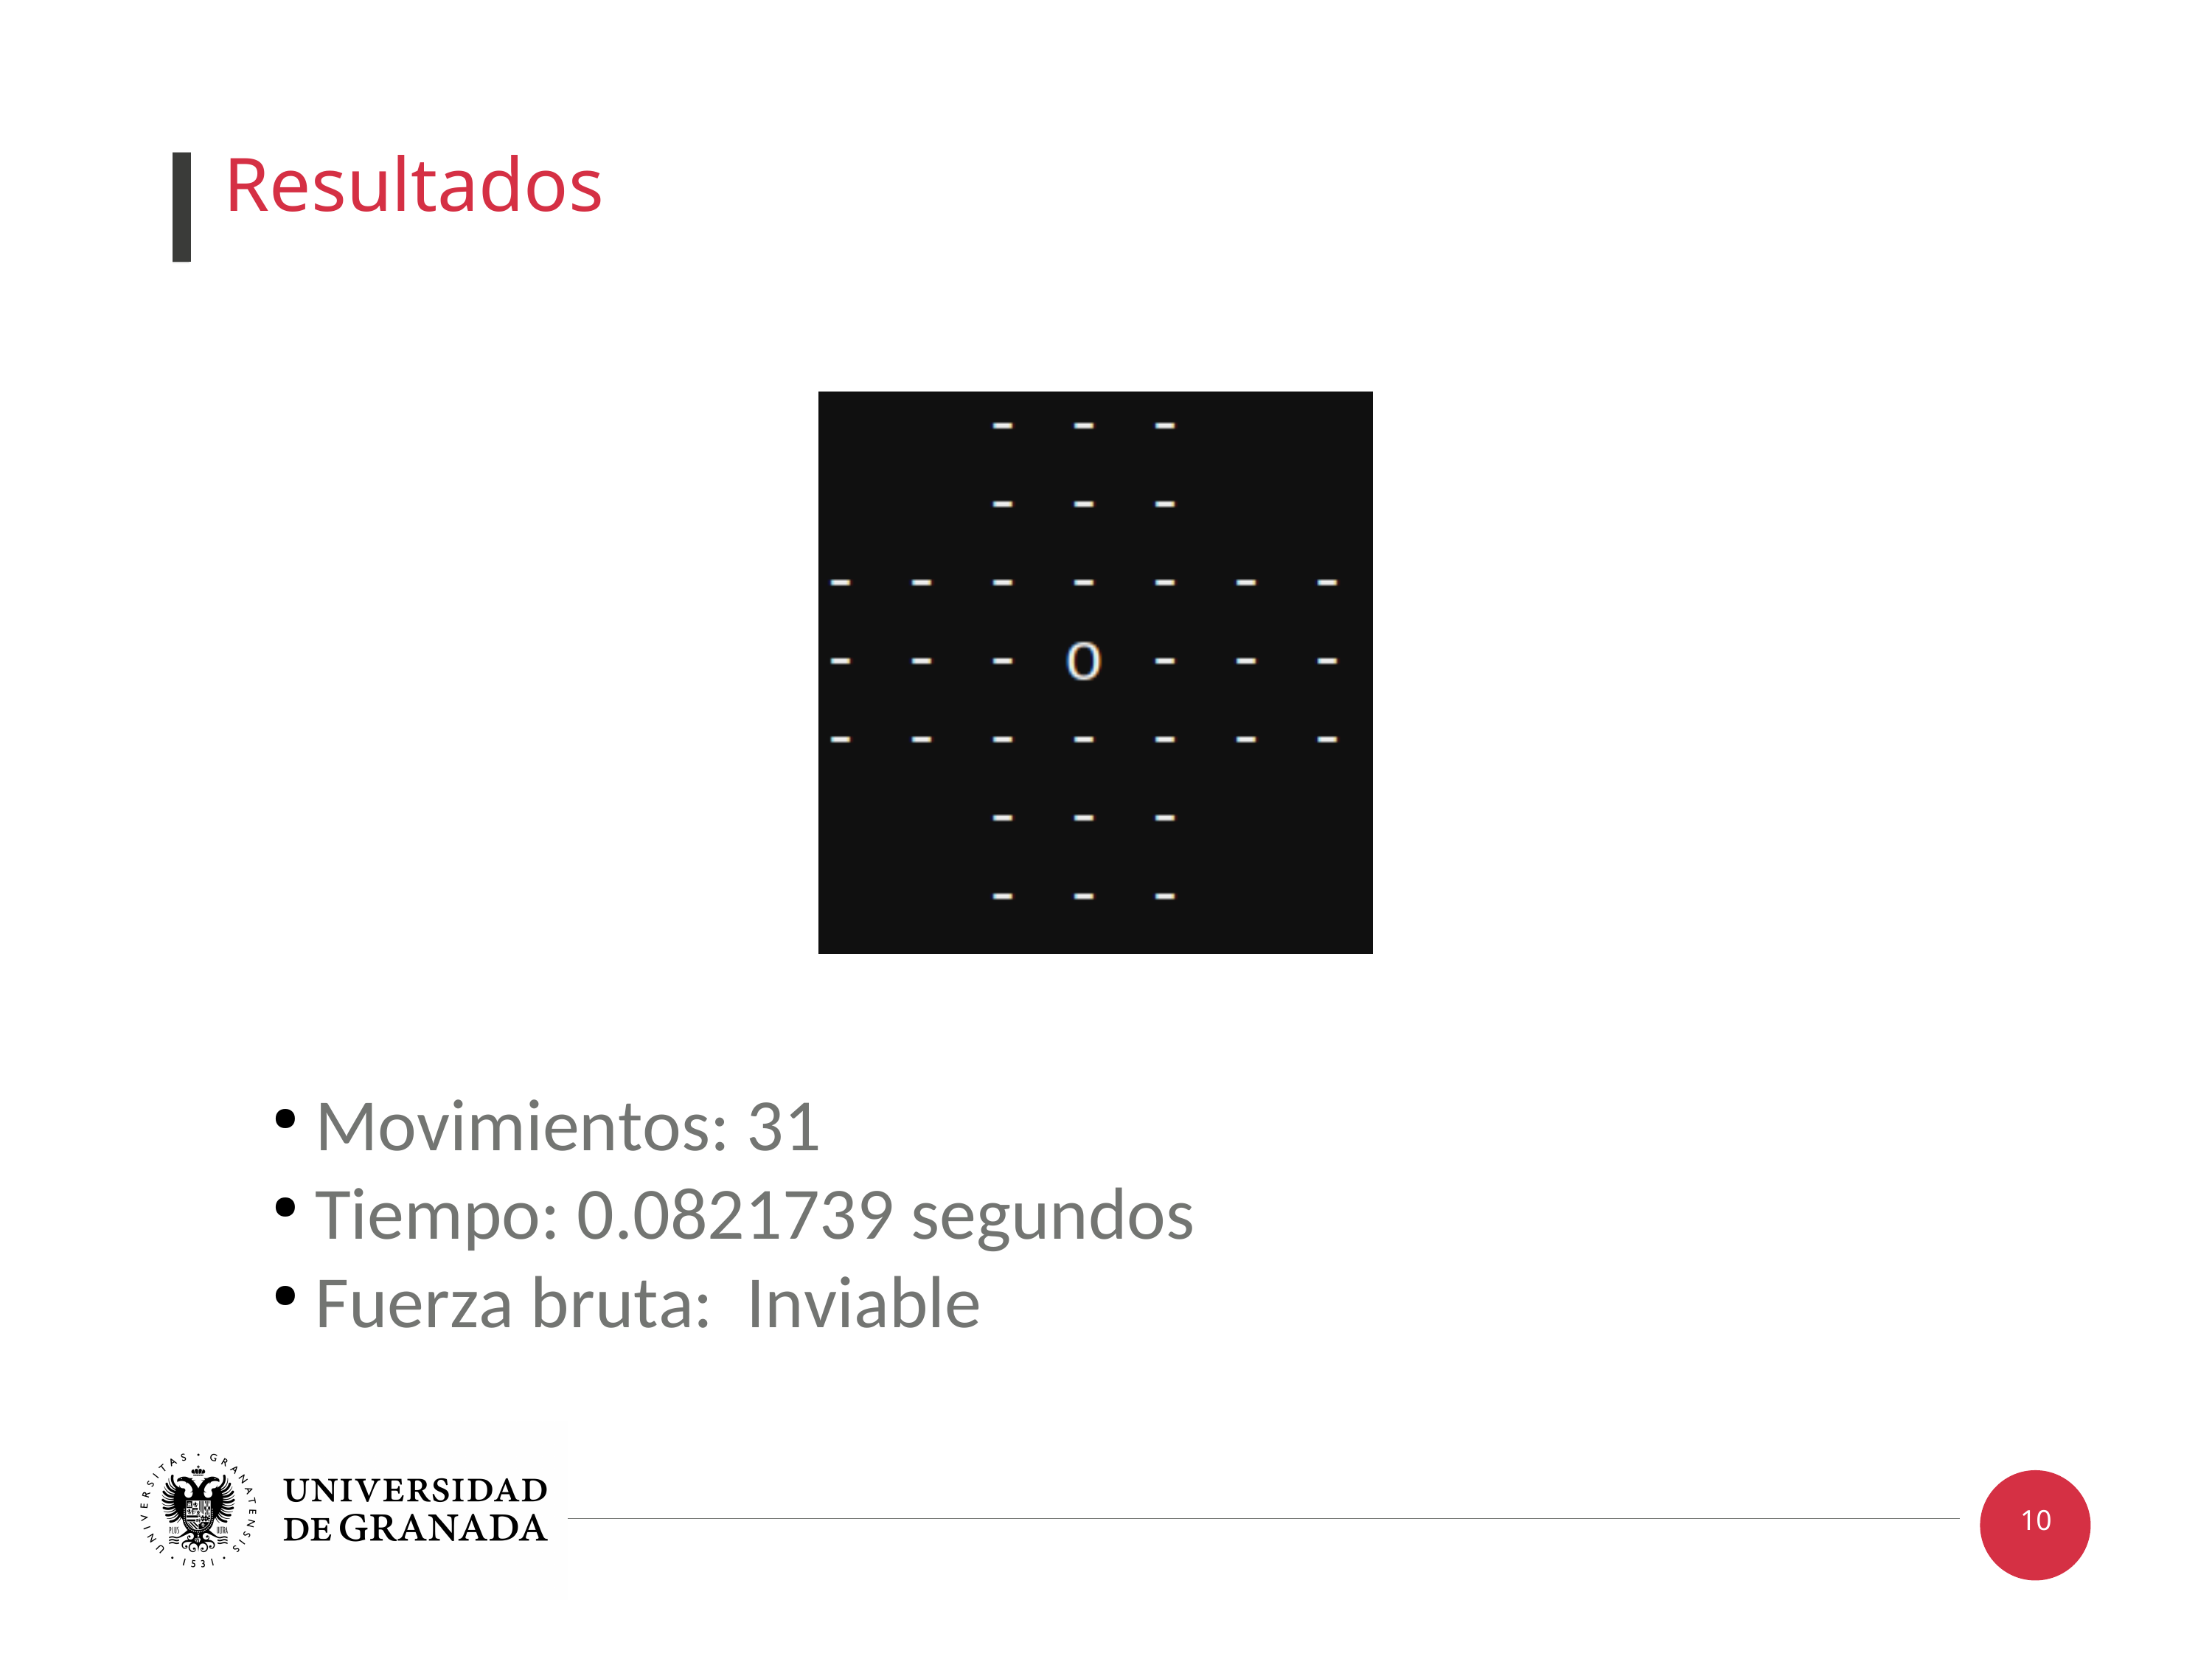

Resultados
 Movimientos: 31
 Tiempo: 0.0821739 segundos
 Fuerza bruta: Inviable